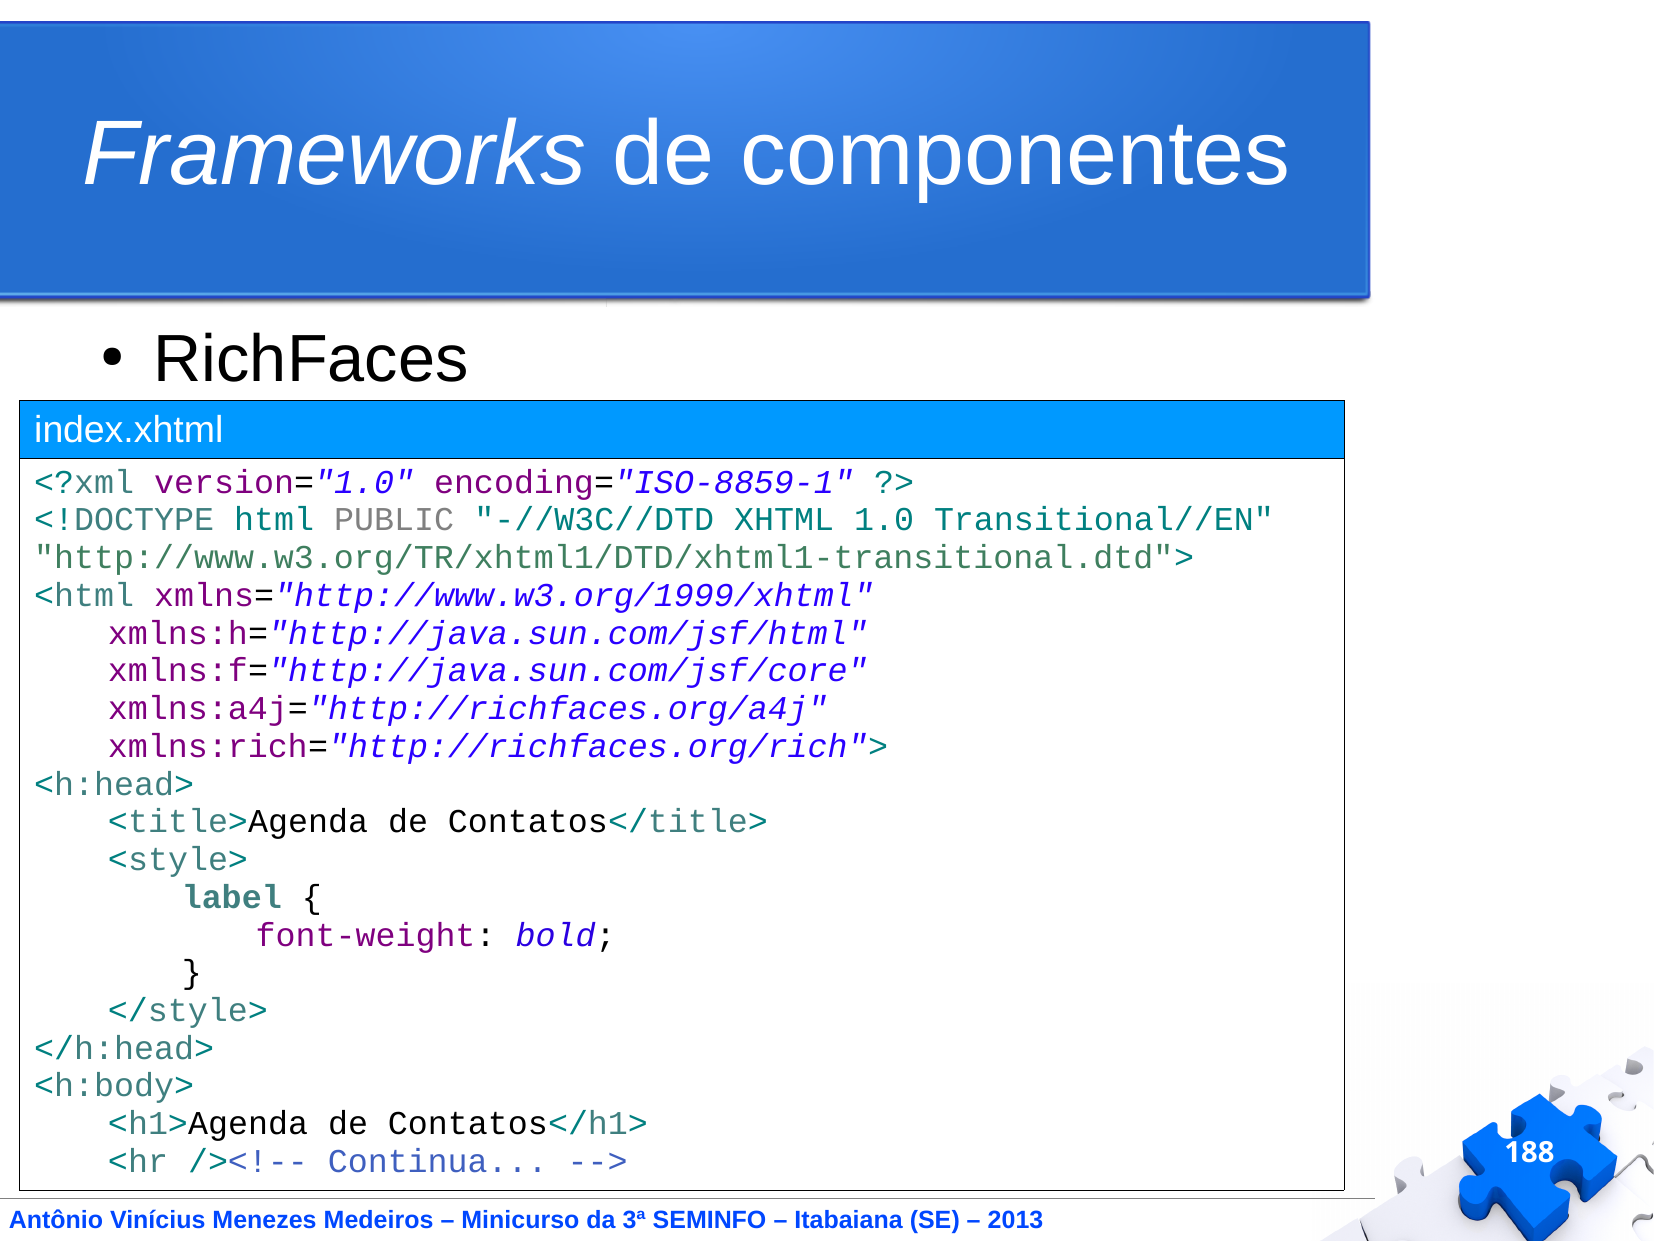

# Frameworks de componentes
RichFaces
| index.xhtml |
| --- |
| <?xml version="1.0" encoding="ISO-8859-1" ?> <!DOCTYPE html PUBLIC "-//W3C//DTD XHTML 1.0 Transitional//EN" "http://www.w3.org/TR/xhtml1/DTD/xhtml1-transitional.dtd"> <html xmlns="http://www.w3.org/1999/xhtml" xmlns:h="http://java.sun.com/jsf/html" xmlns:f="http://java.sun.com/jsf/core" xmlns:a4j="http://richfaces.org/a4j" xmlns:rich="http://richfaces.org/rich"> <h:head> <title>Agenda de Contatos</title> <style> label { font-weight: bold; } </style> </h:head> <h:body> <h1>Agenda de Contatos</h1> <hr /><!-- Continua... --> |
188